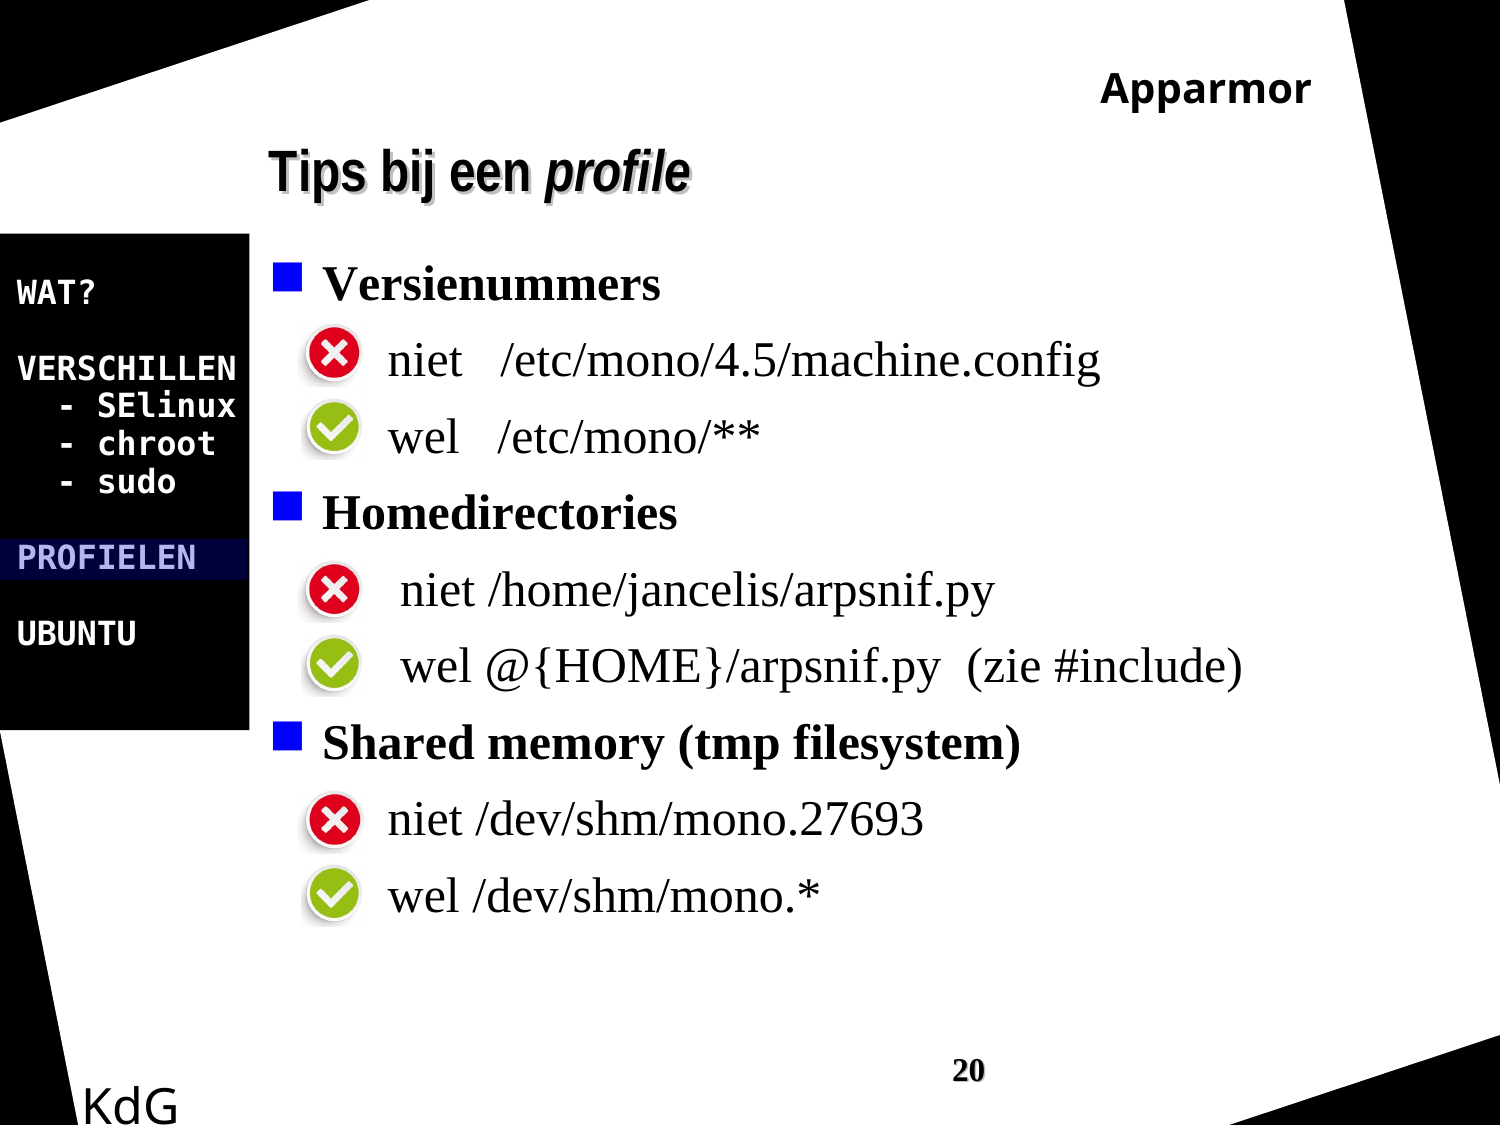

# Tips bij een profile
Versienummers
niet /etc/mono/4.5/machine.config
wel /etc/mono/**
Homedirectories
 niet /home/jancelis/arpsnif.py
 wel @{HOME}/arpsnif.py (zie #include)
Shared memory (tmp filesystem)
niet /dev/shm/mono.27693
wel /dev/shm/mono.*